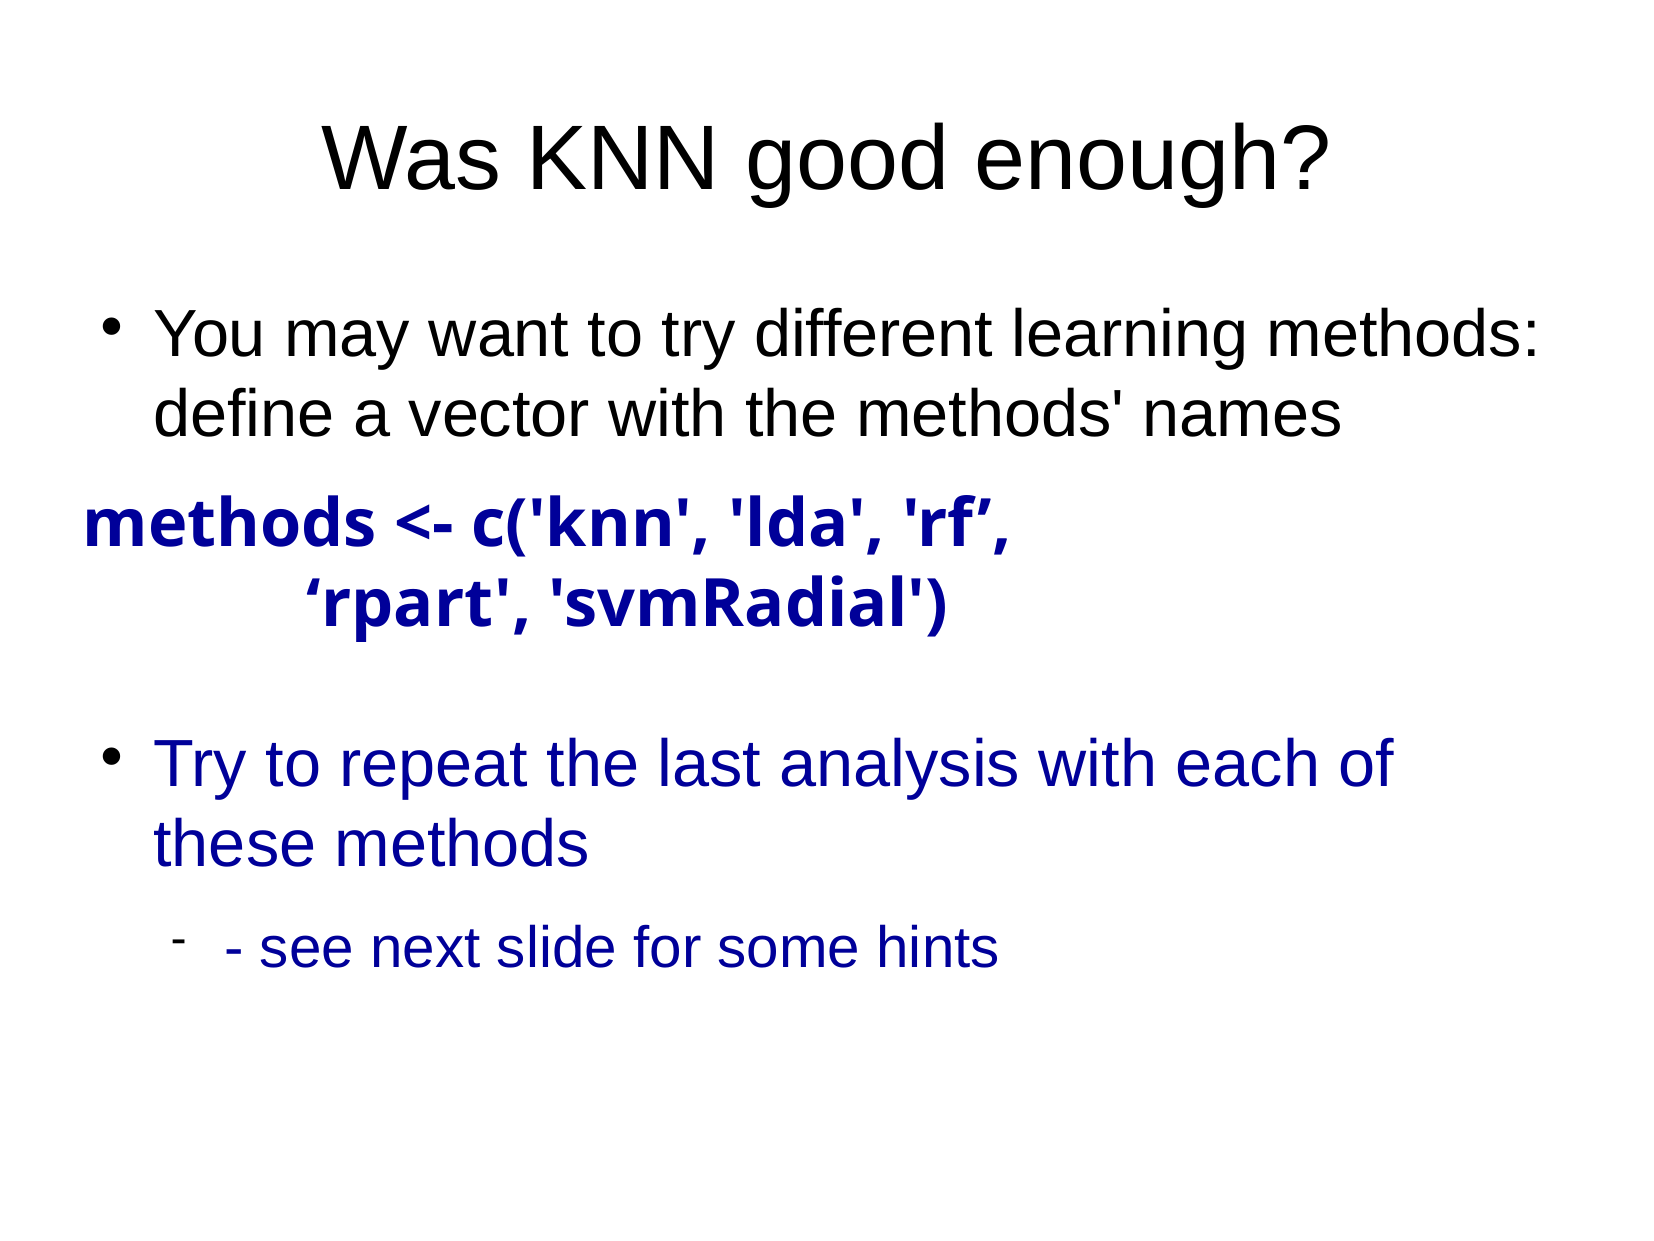

Was KNN good enough?
You may want to try different learning methods: define a vector with the methods' names
methods <- c('knn', 'lda', 'rf’,
 ‘rpart', 'svmRadial')
Try to repeat the last analysis with each of these methods
- see next slide for some hints